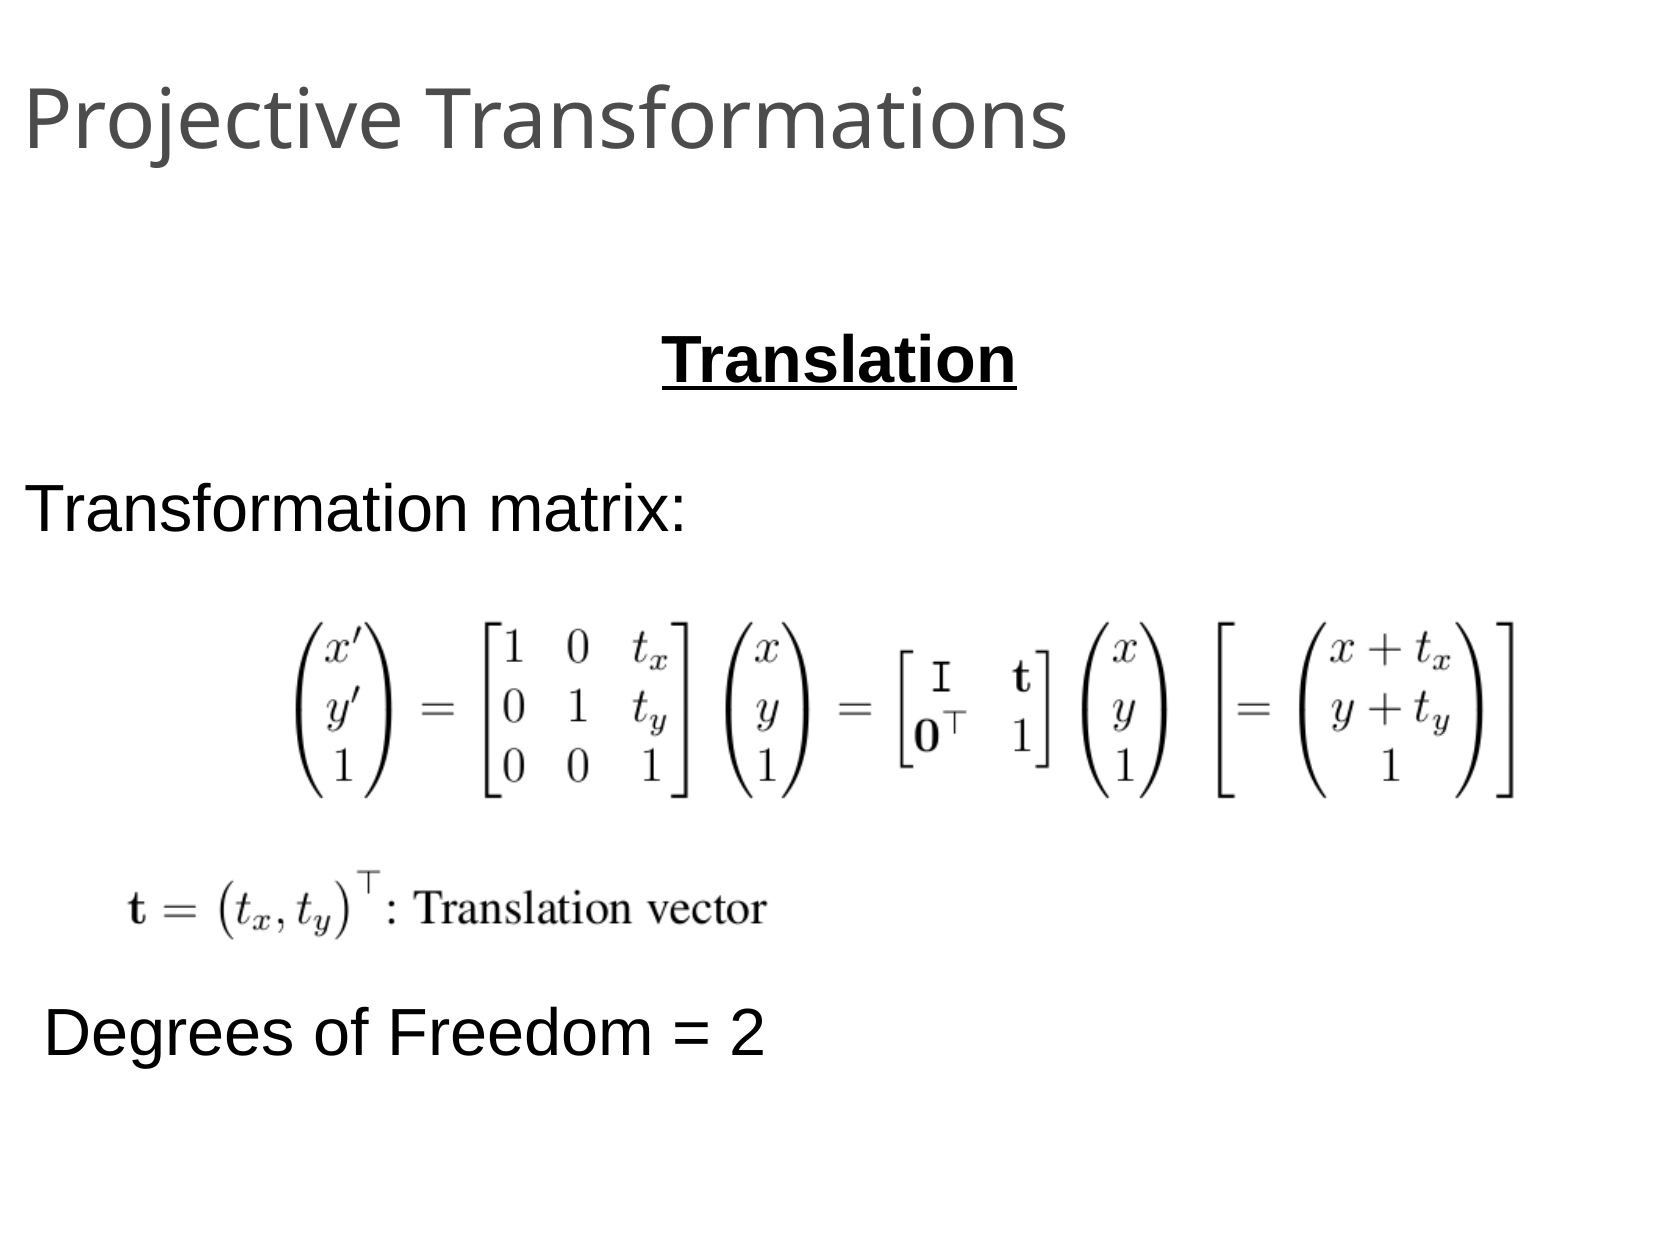

# Projective Transformations
Translation
Transformation matrix:
 Degrees of Freedom = 2